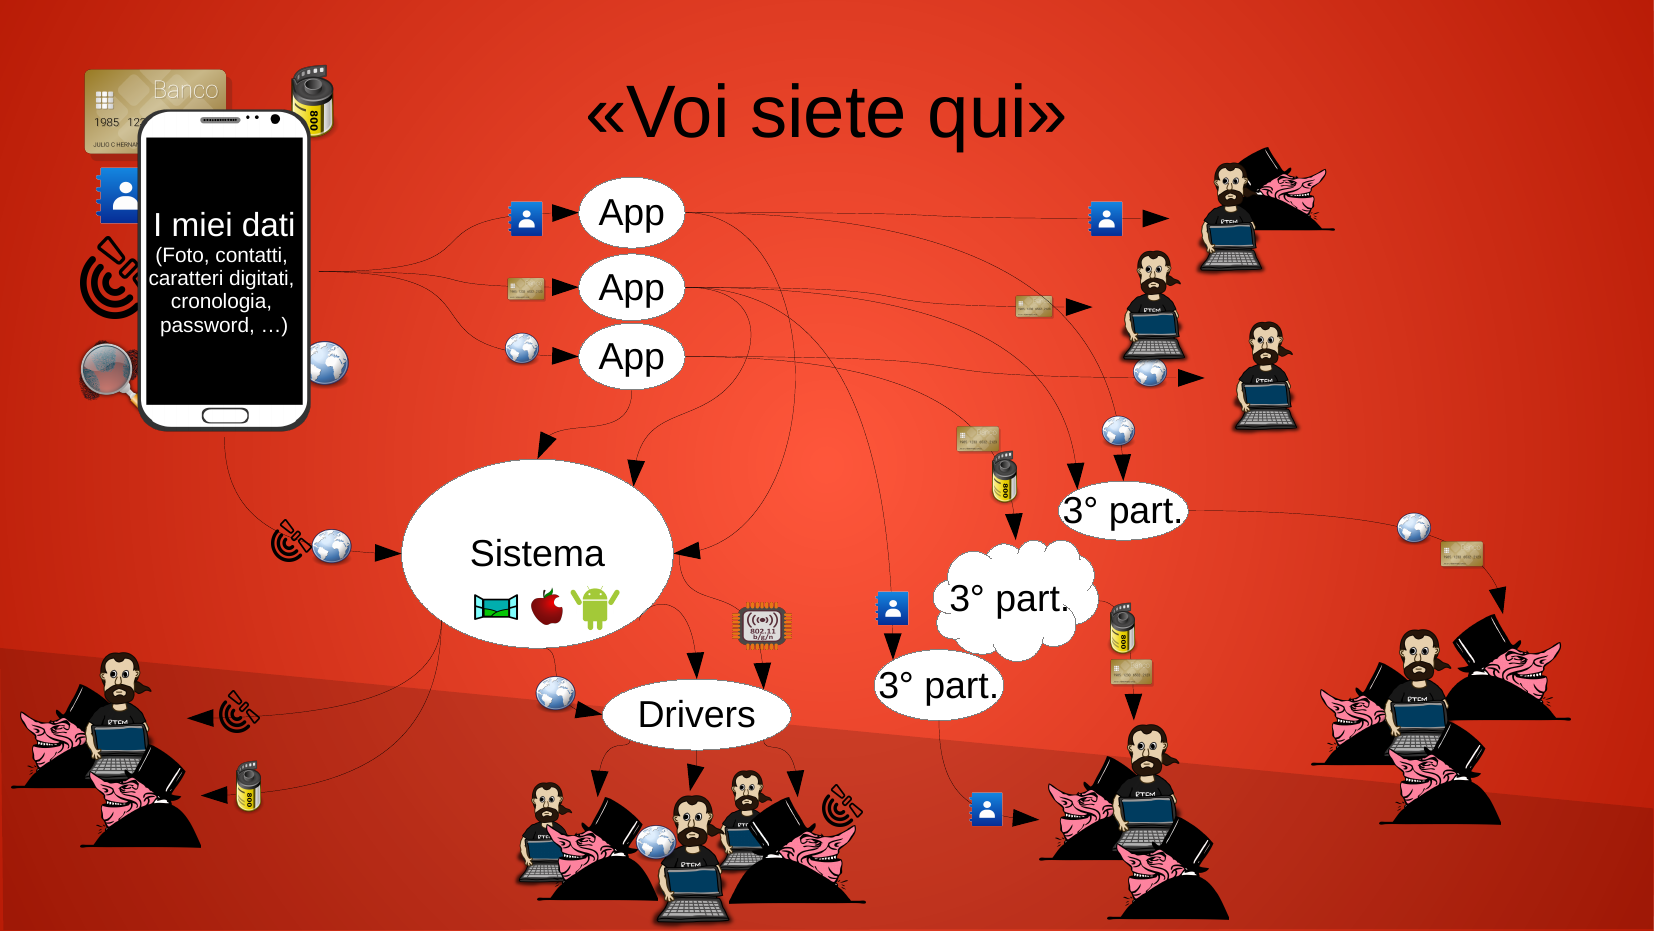

I miei dati
(Foto, contatti,
caratteri digitati,
cronologia,
password, …)
# «Voi siete qui»
App
App
App
3° part.
3° part.
3° part.
Sistema
Drivers